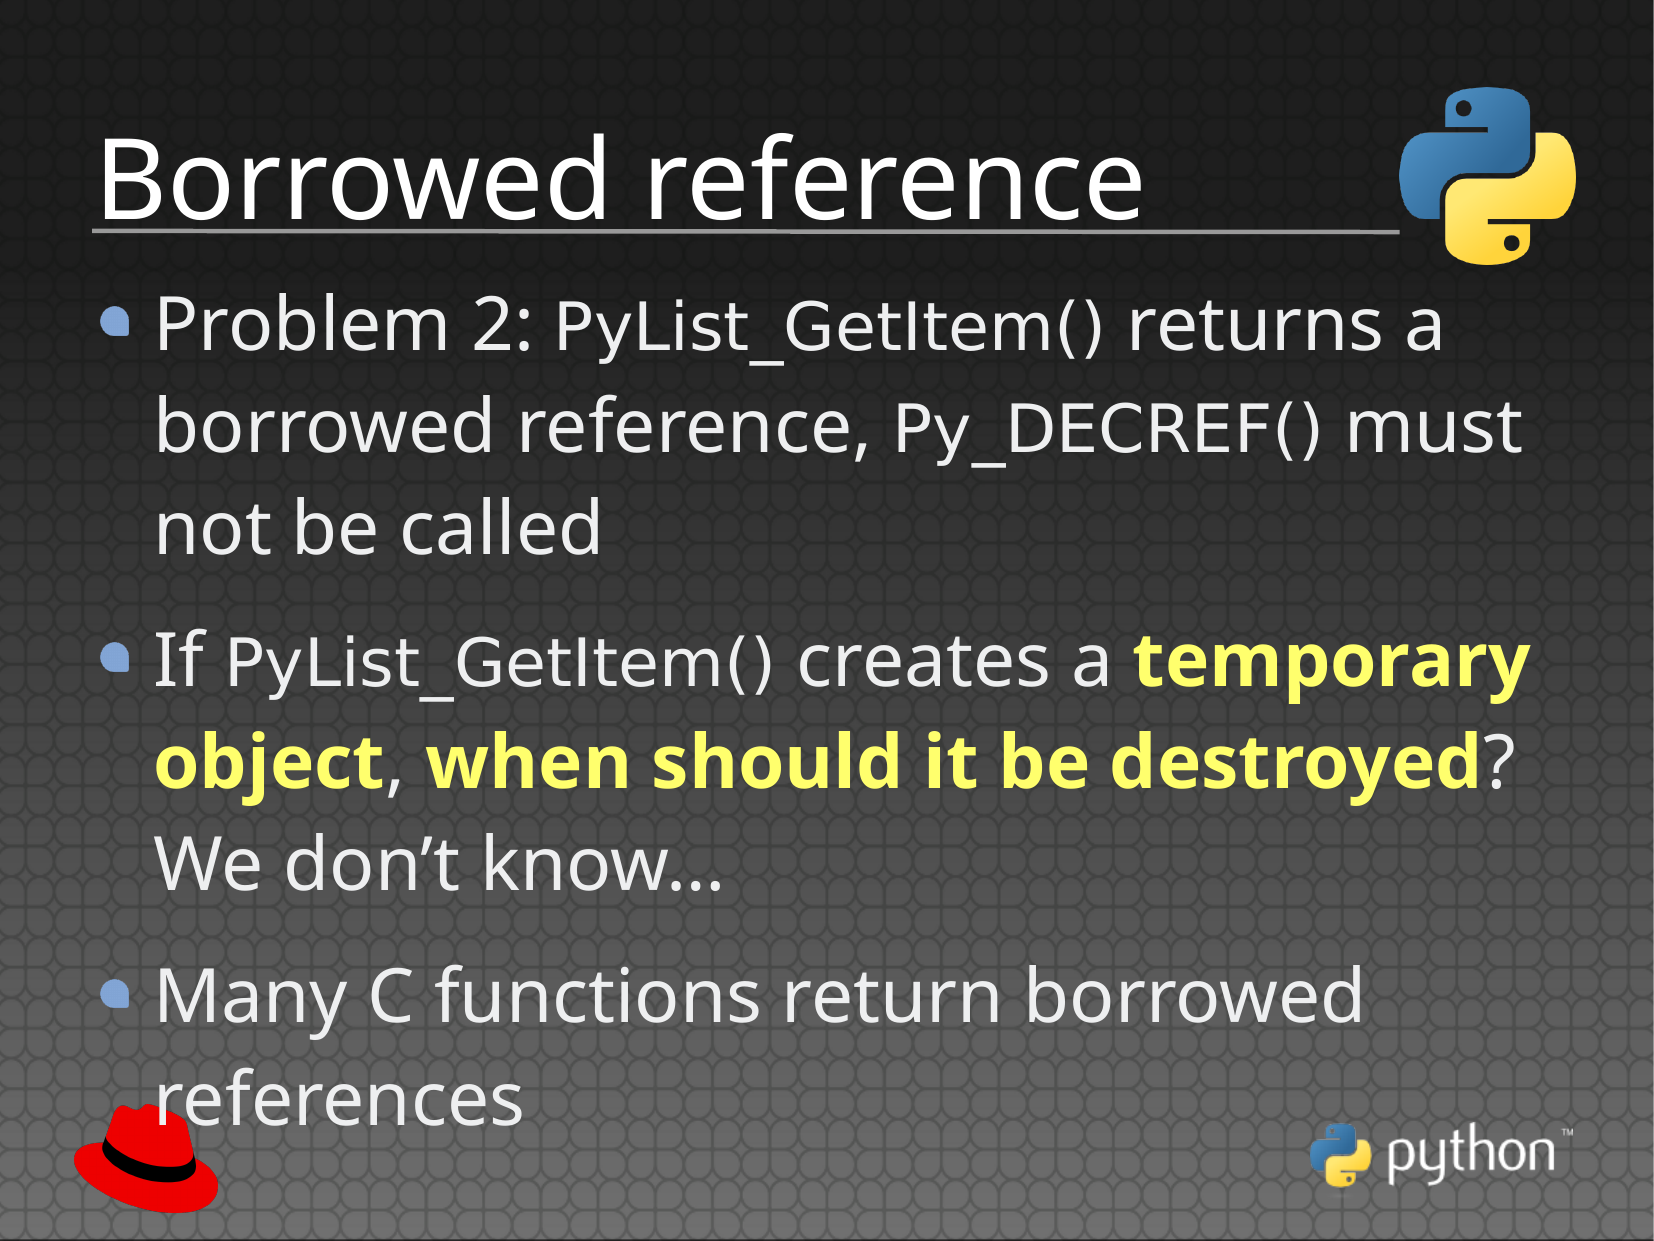

Borrowed reference
# Problem 2: PyList_GetItem() returns a borrowed reference, Py_DECREF() must not be called
If PyList_GetItem() creates a temporary object, when should it be destroyed? We don’t know…
Many C functions return borrowed references